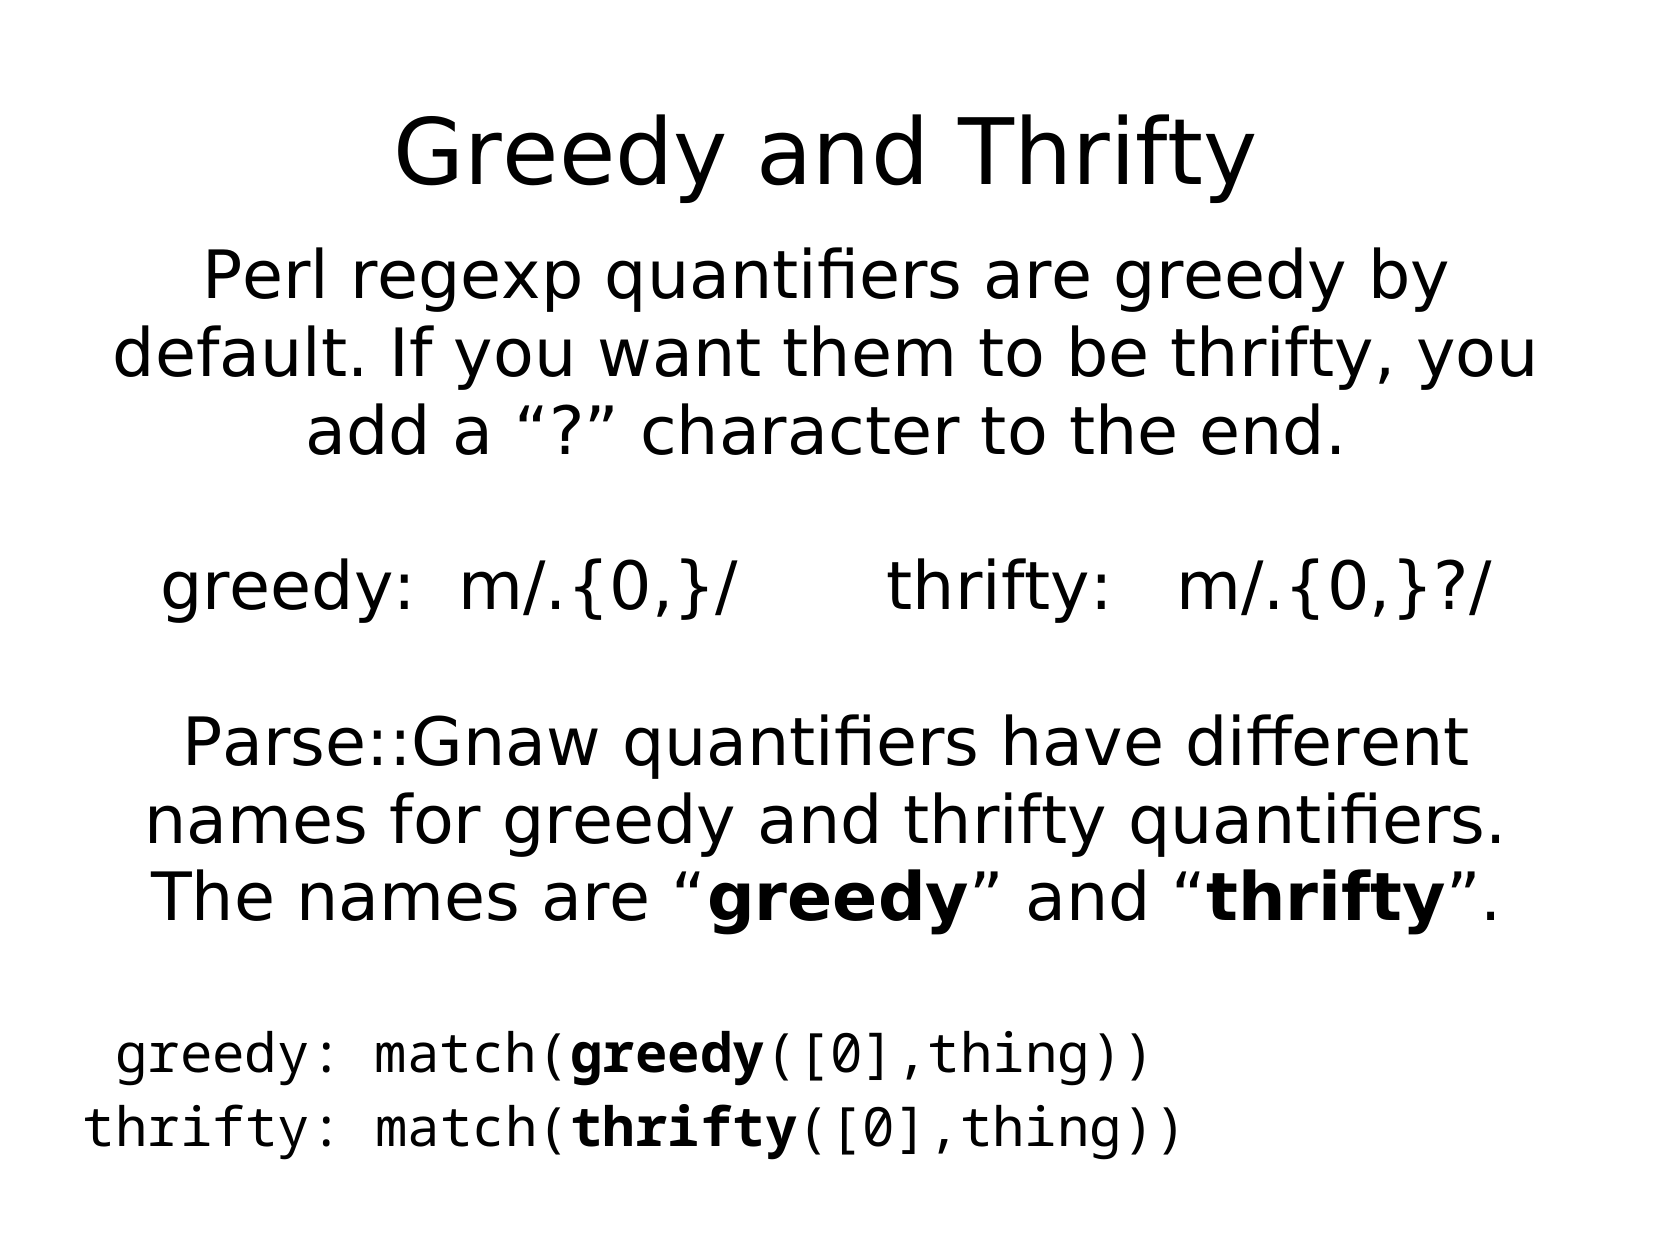

# Greedy and Thrifty
Perl regexp quantifiers are greedy by default. If you want them to be thrifty, you add a “?” character to the end.
greedy: m/.{0,}/ thrifty: m/.{0,}?/
Parse::Gnaw quantifiers have different names for greedy and thrifty quantifiers. The names are “greedy” and “thrifty”.
 greedy: match(greedy([0],thing))
thrifty: match(thrifty([0],thing))